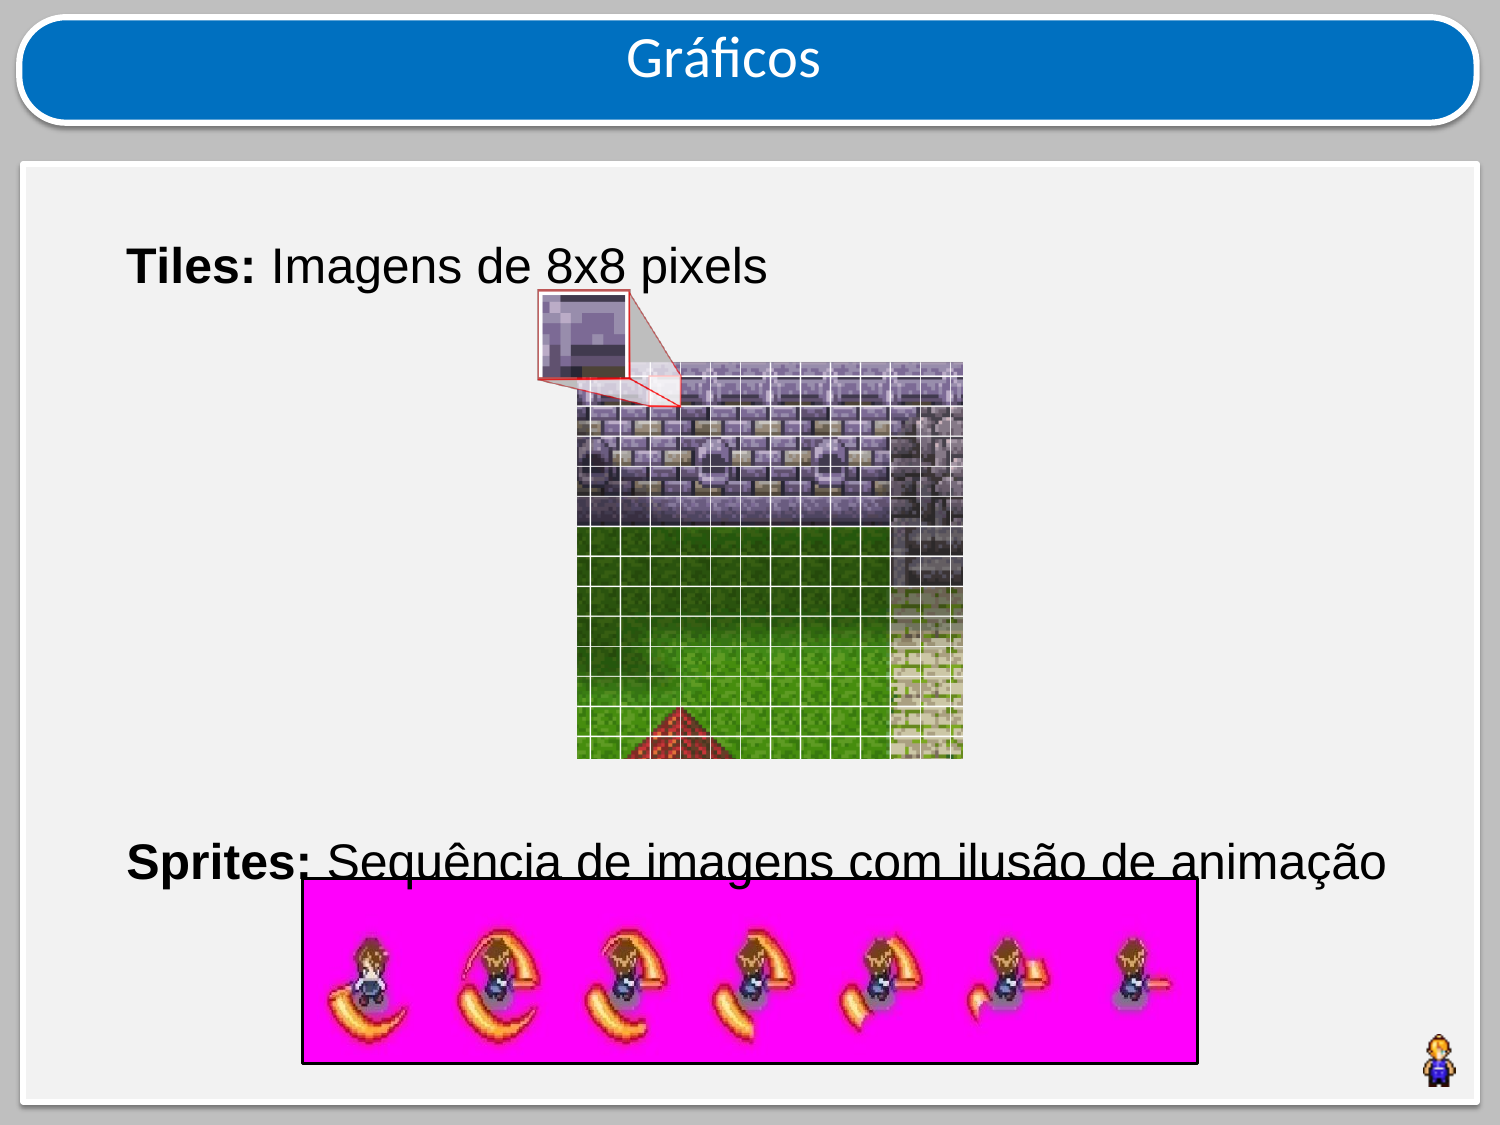

Gráficos
Tiles: Imagens de 8x8 pixels
Sprites: Sequência de imagens com ilusão de animação